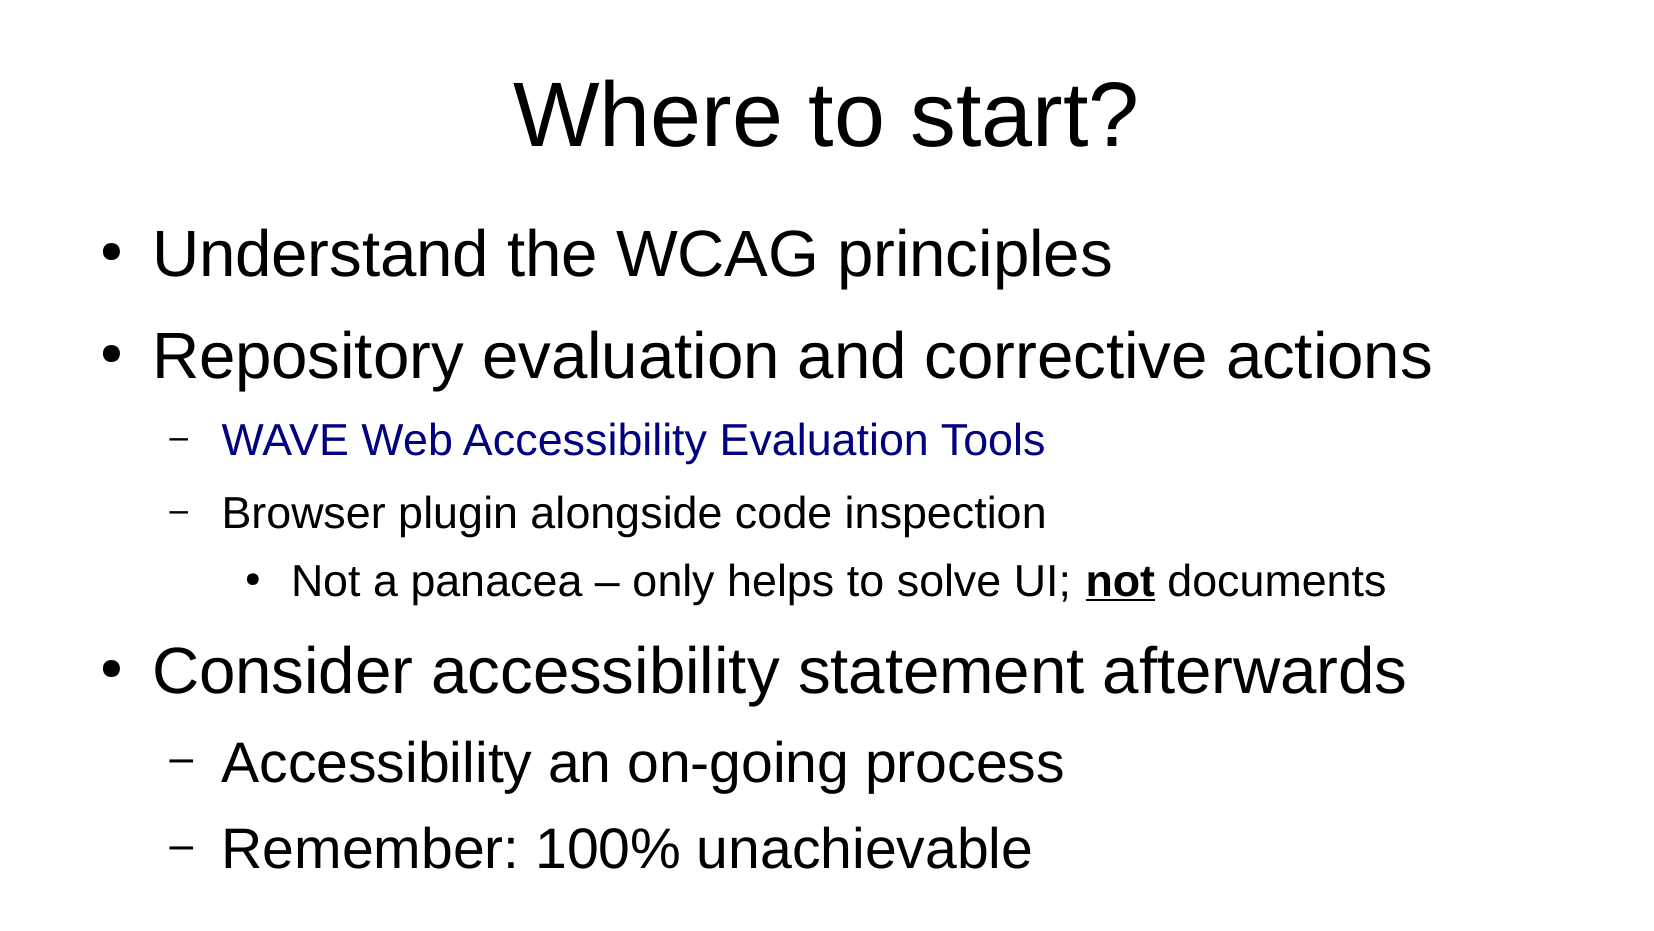

# Where to start?
Understand the WCAG principles
Repository evaluation and corrective actions
WAVE Web Accessibility Evaluation Tools
Browser plugin alongside code inspection
Not a panacea – only helps to solve UI; not documents
Consider accessibility statement afterwards
Accessibility an on-going process
Remember: 100% unachievable